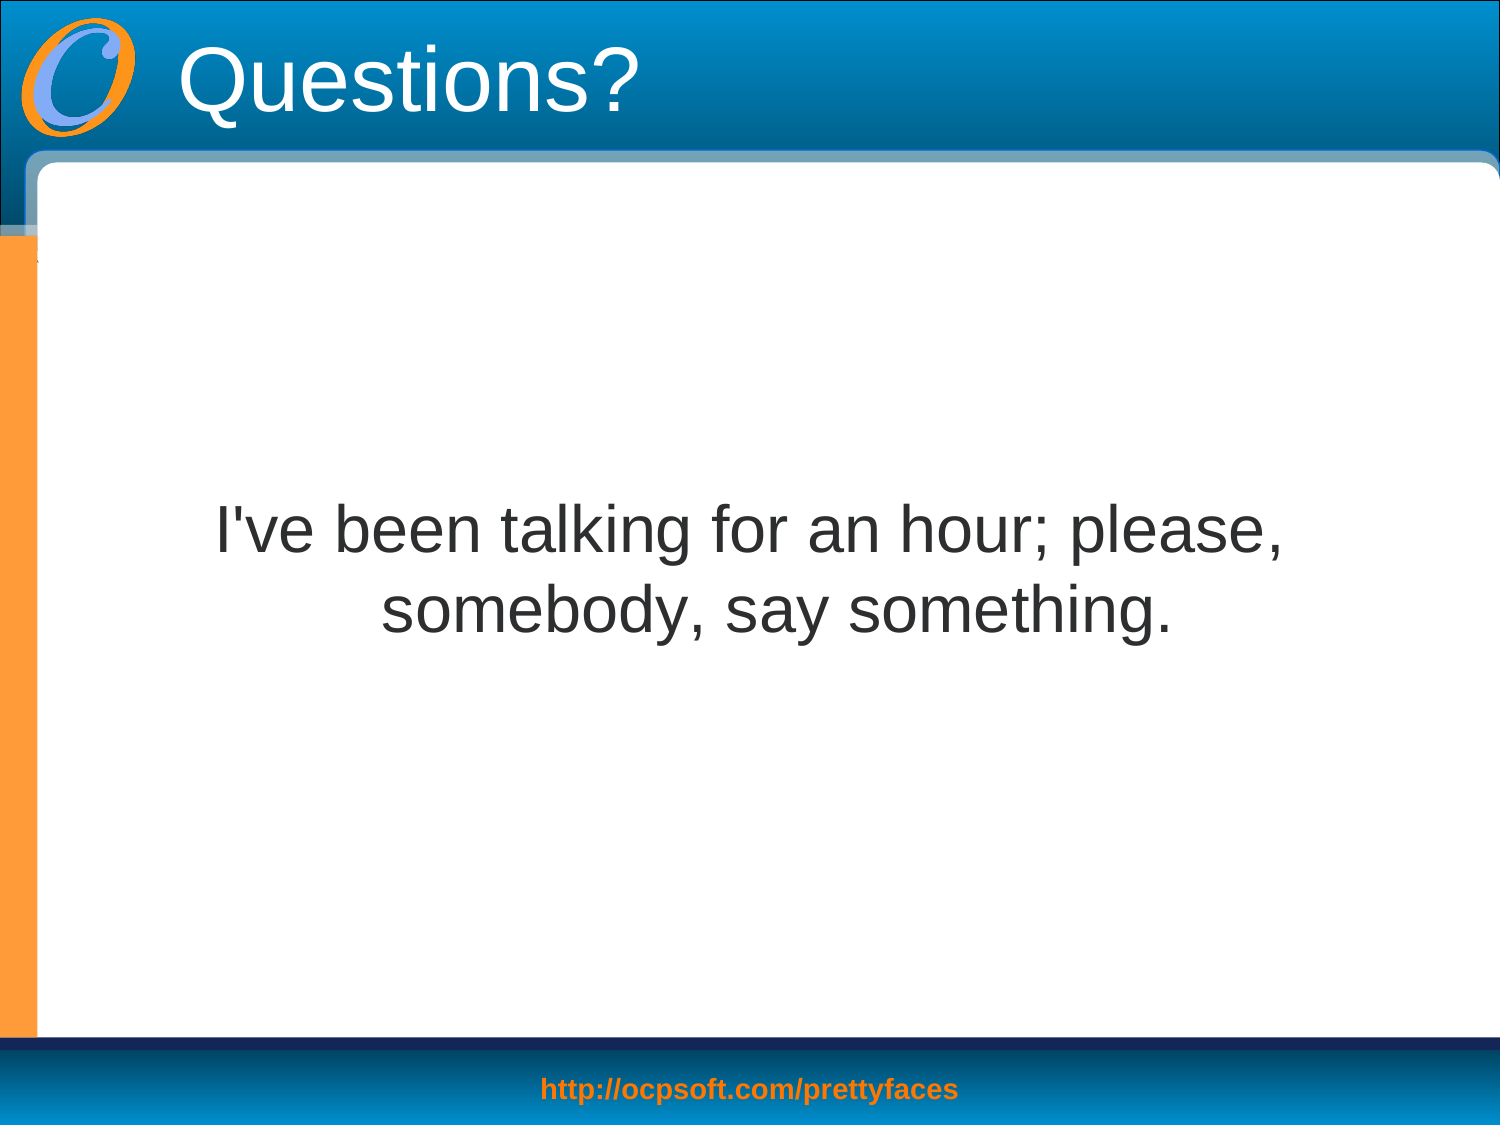

# Questions?
I've been talking for an hour; please, somebody, say something.